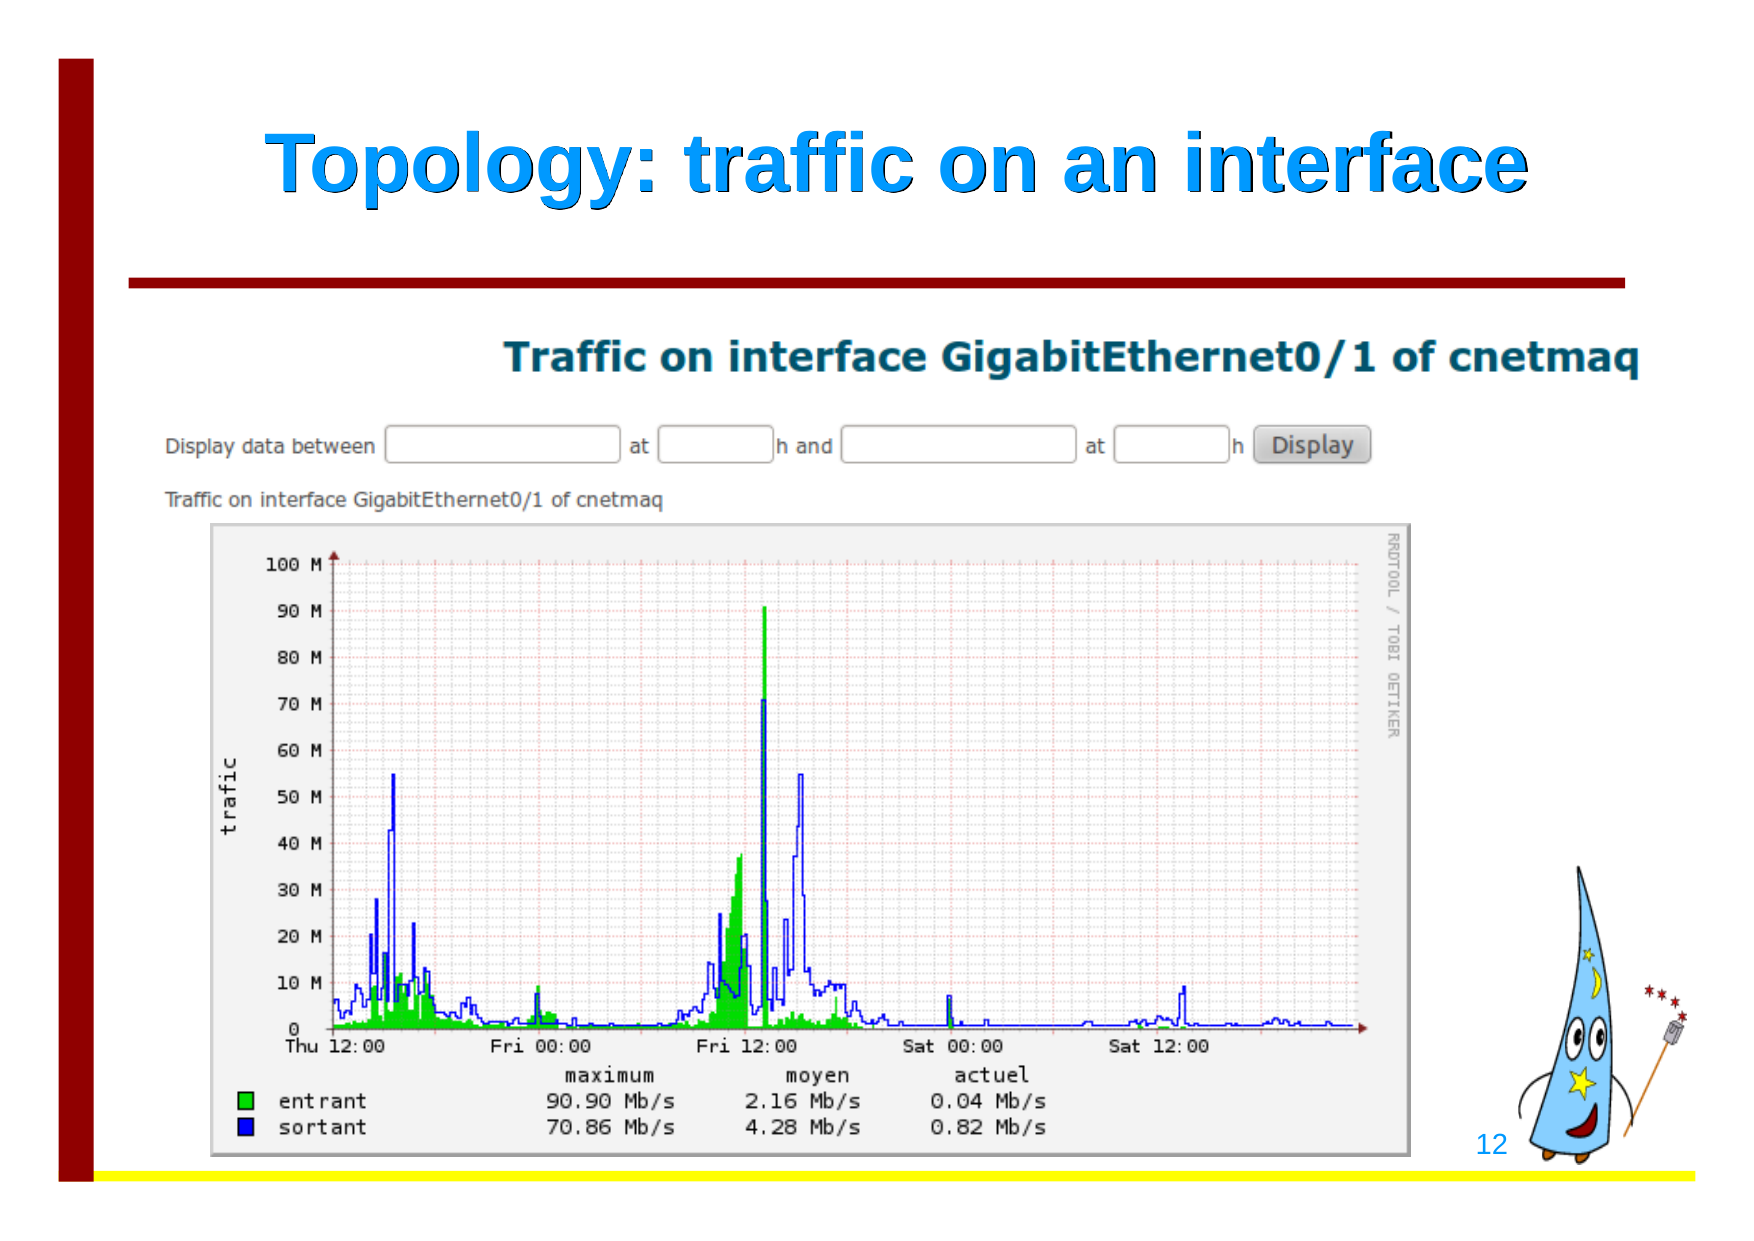

# Topology: traffic on an interface
12